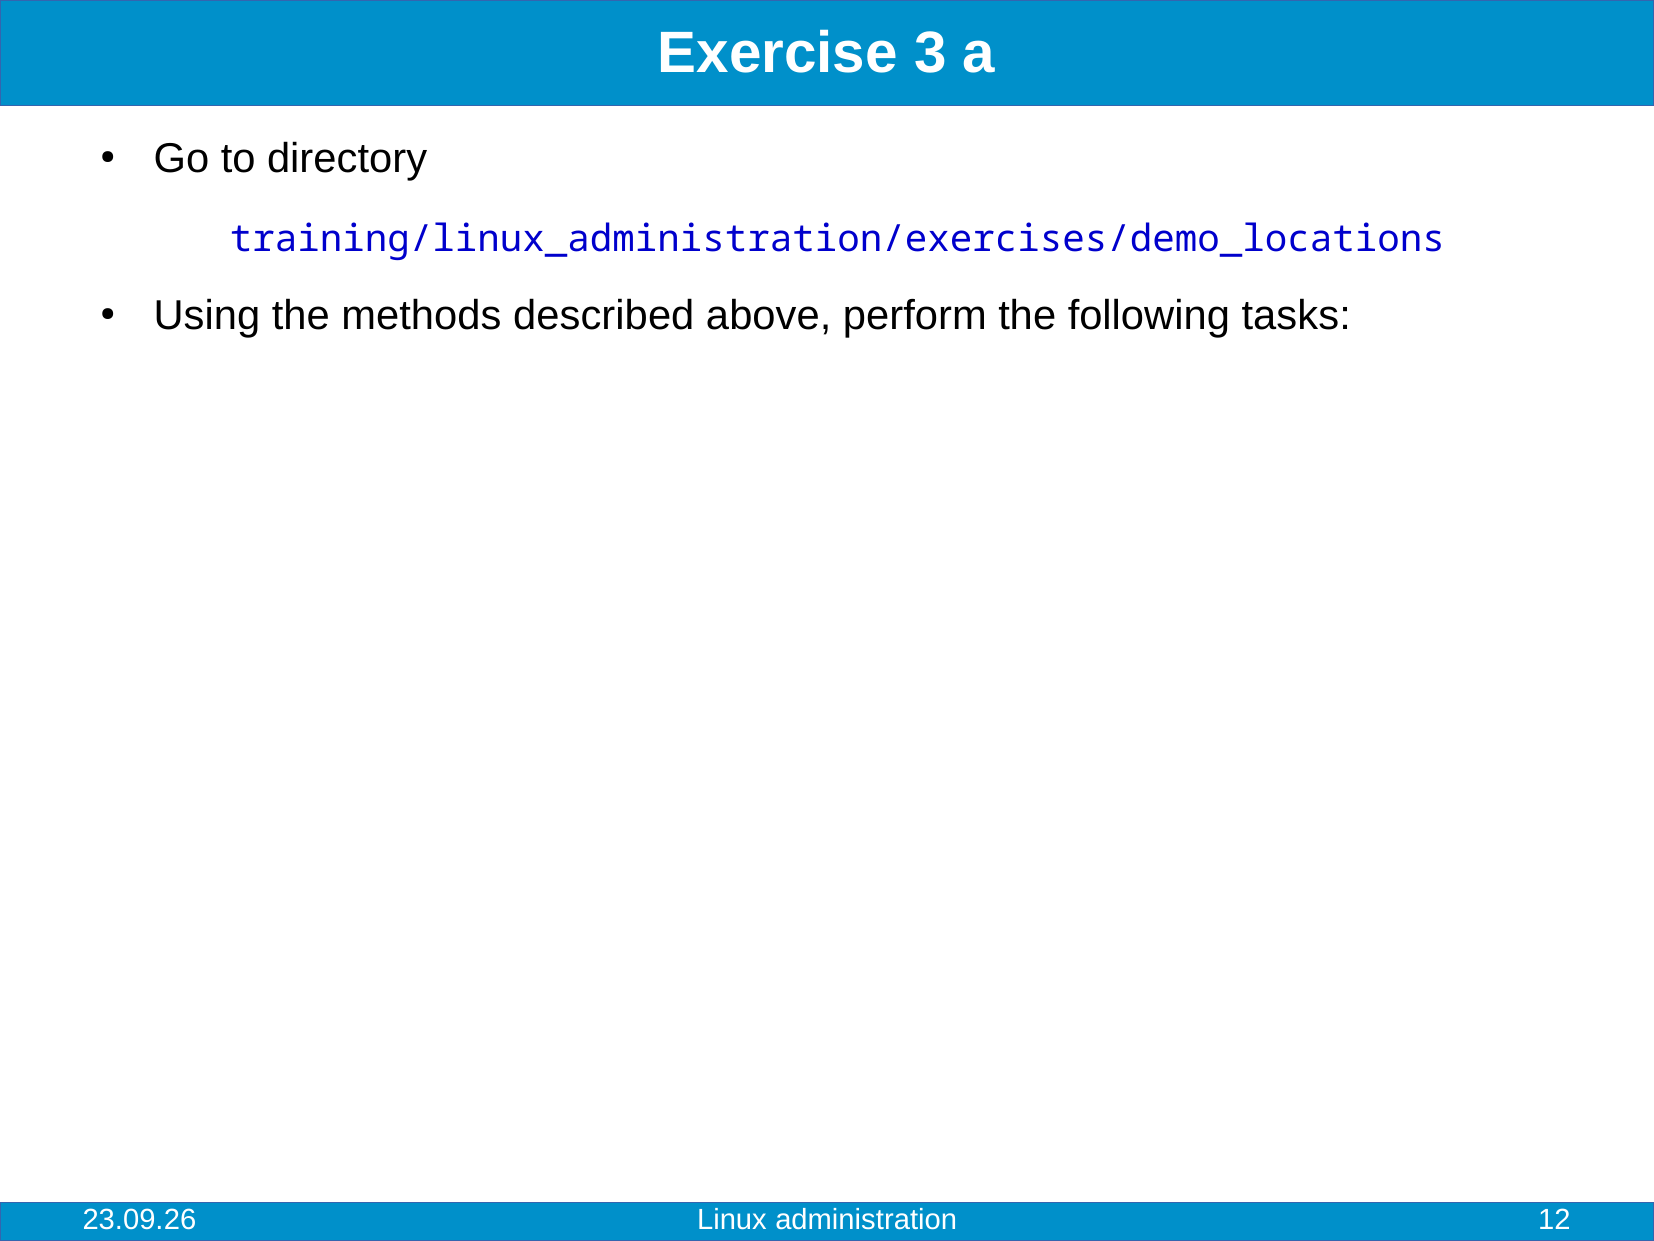

# Exercise 3 a
Go to directory
training/linux_administration/exercises/demo_locations
Using the methods described above, perform the following tasks:
Linux administration
12